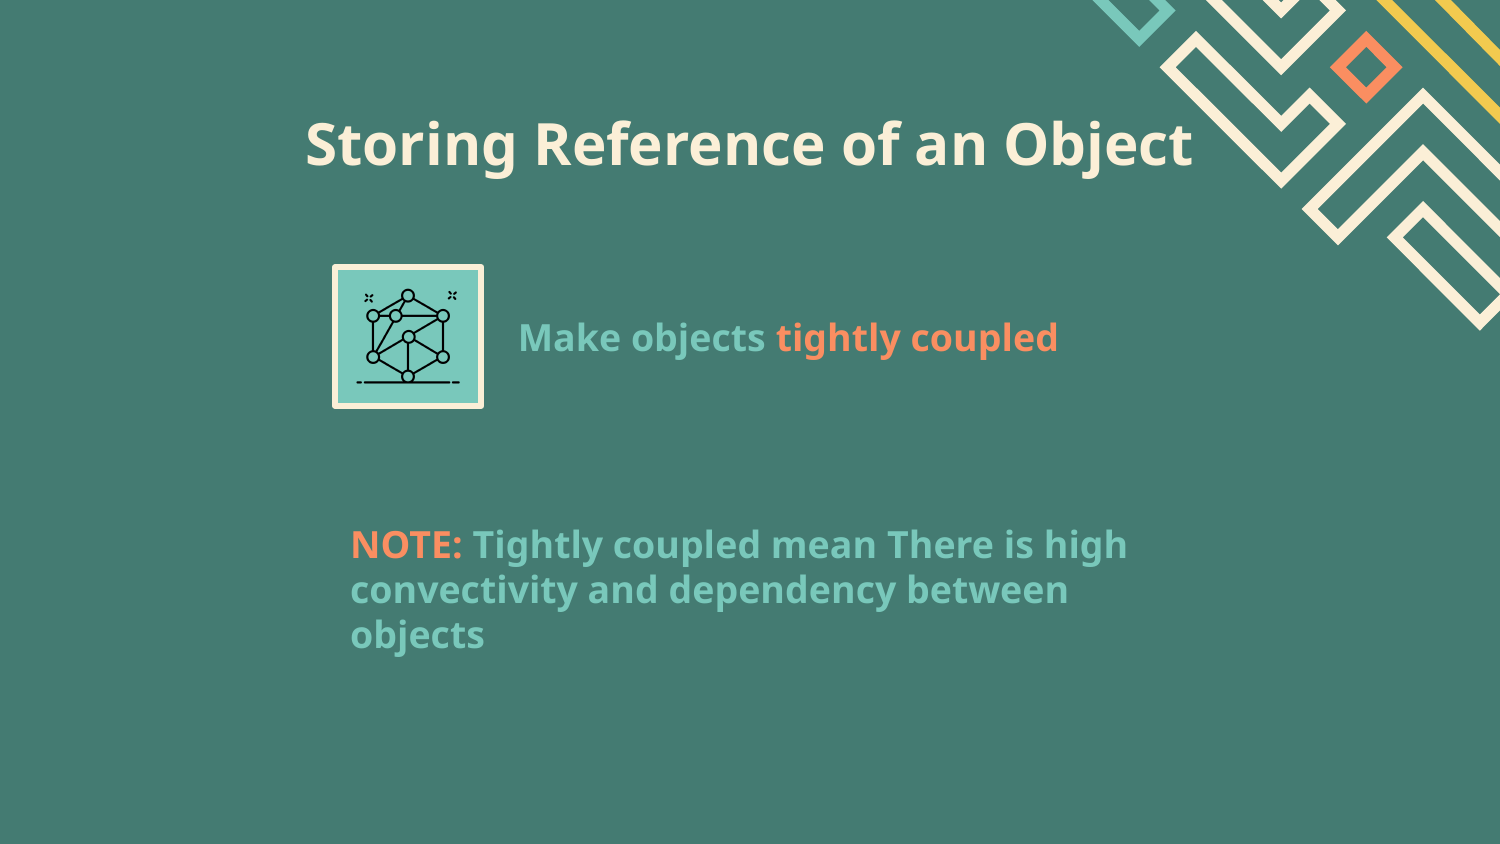

# Storing Reference of an Object
Make objects tightly coupled
NOTE: Tightly coupled mean There is high convectivity and dependency between objects